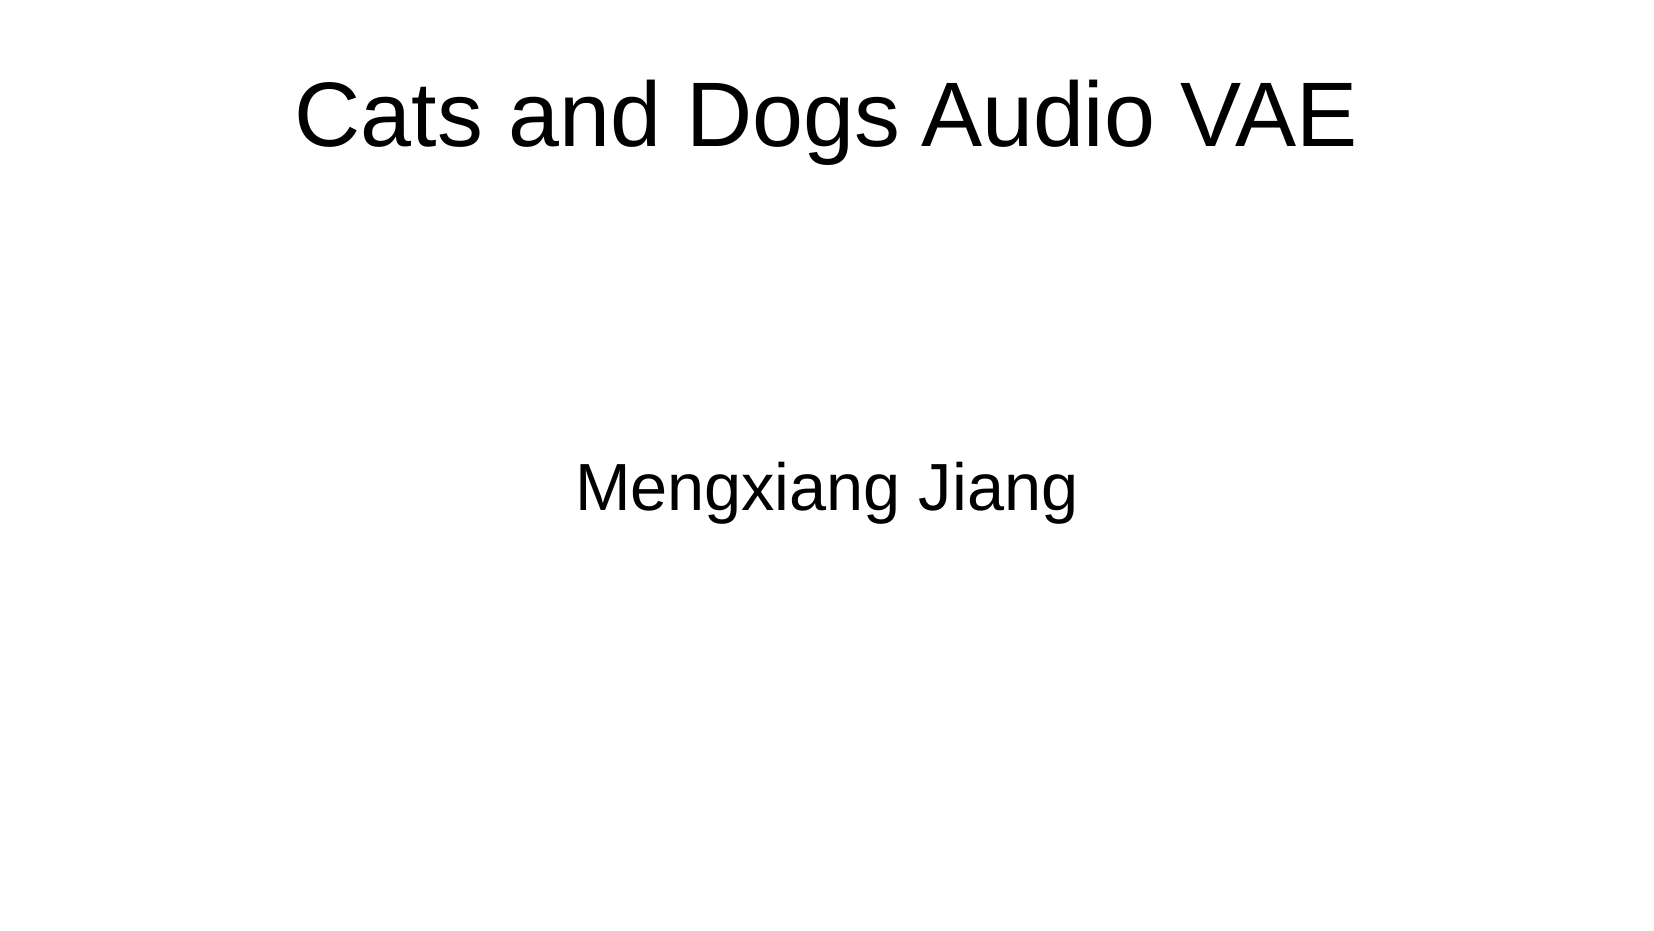

# Cats and Dogs Audio VAE
Mengxiang Jiang